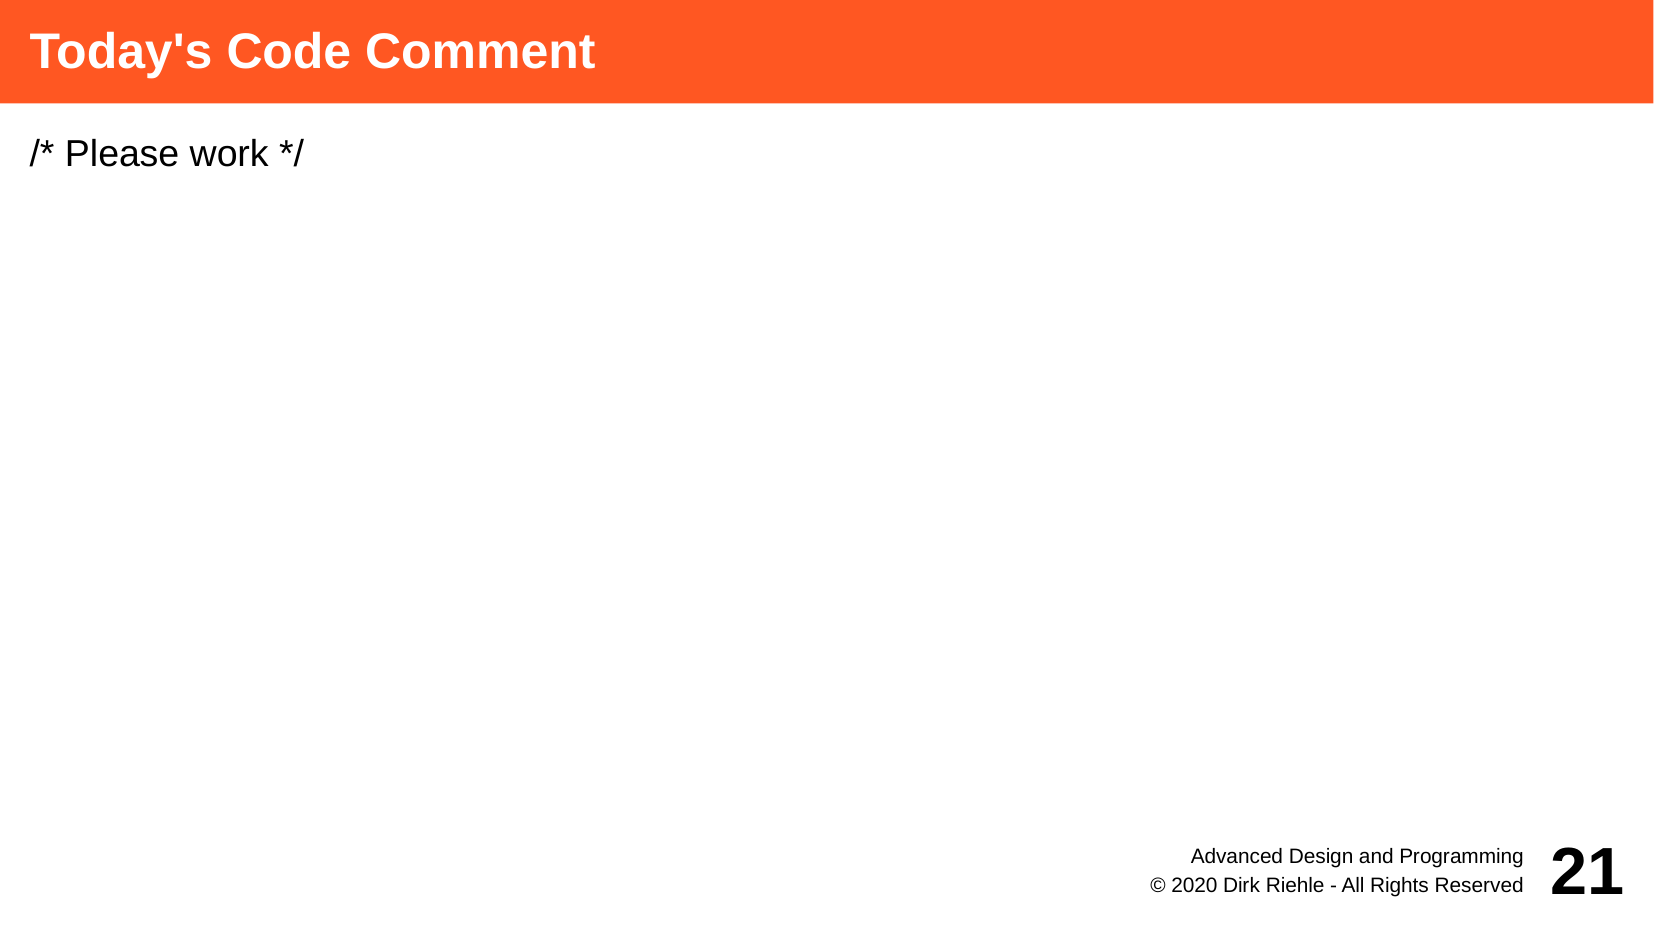

# Today's Code Comment
/* Please work */
Advanced Design and Programming
21
© 2020 Dirk Riehle - All Rights Reserved